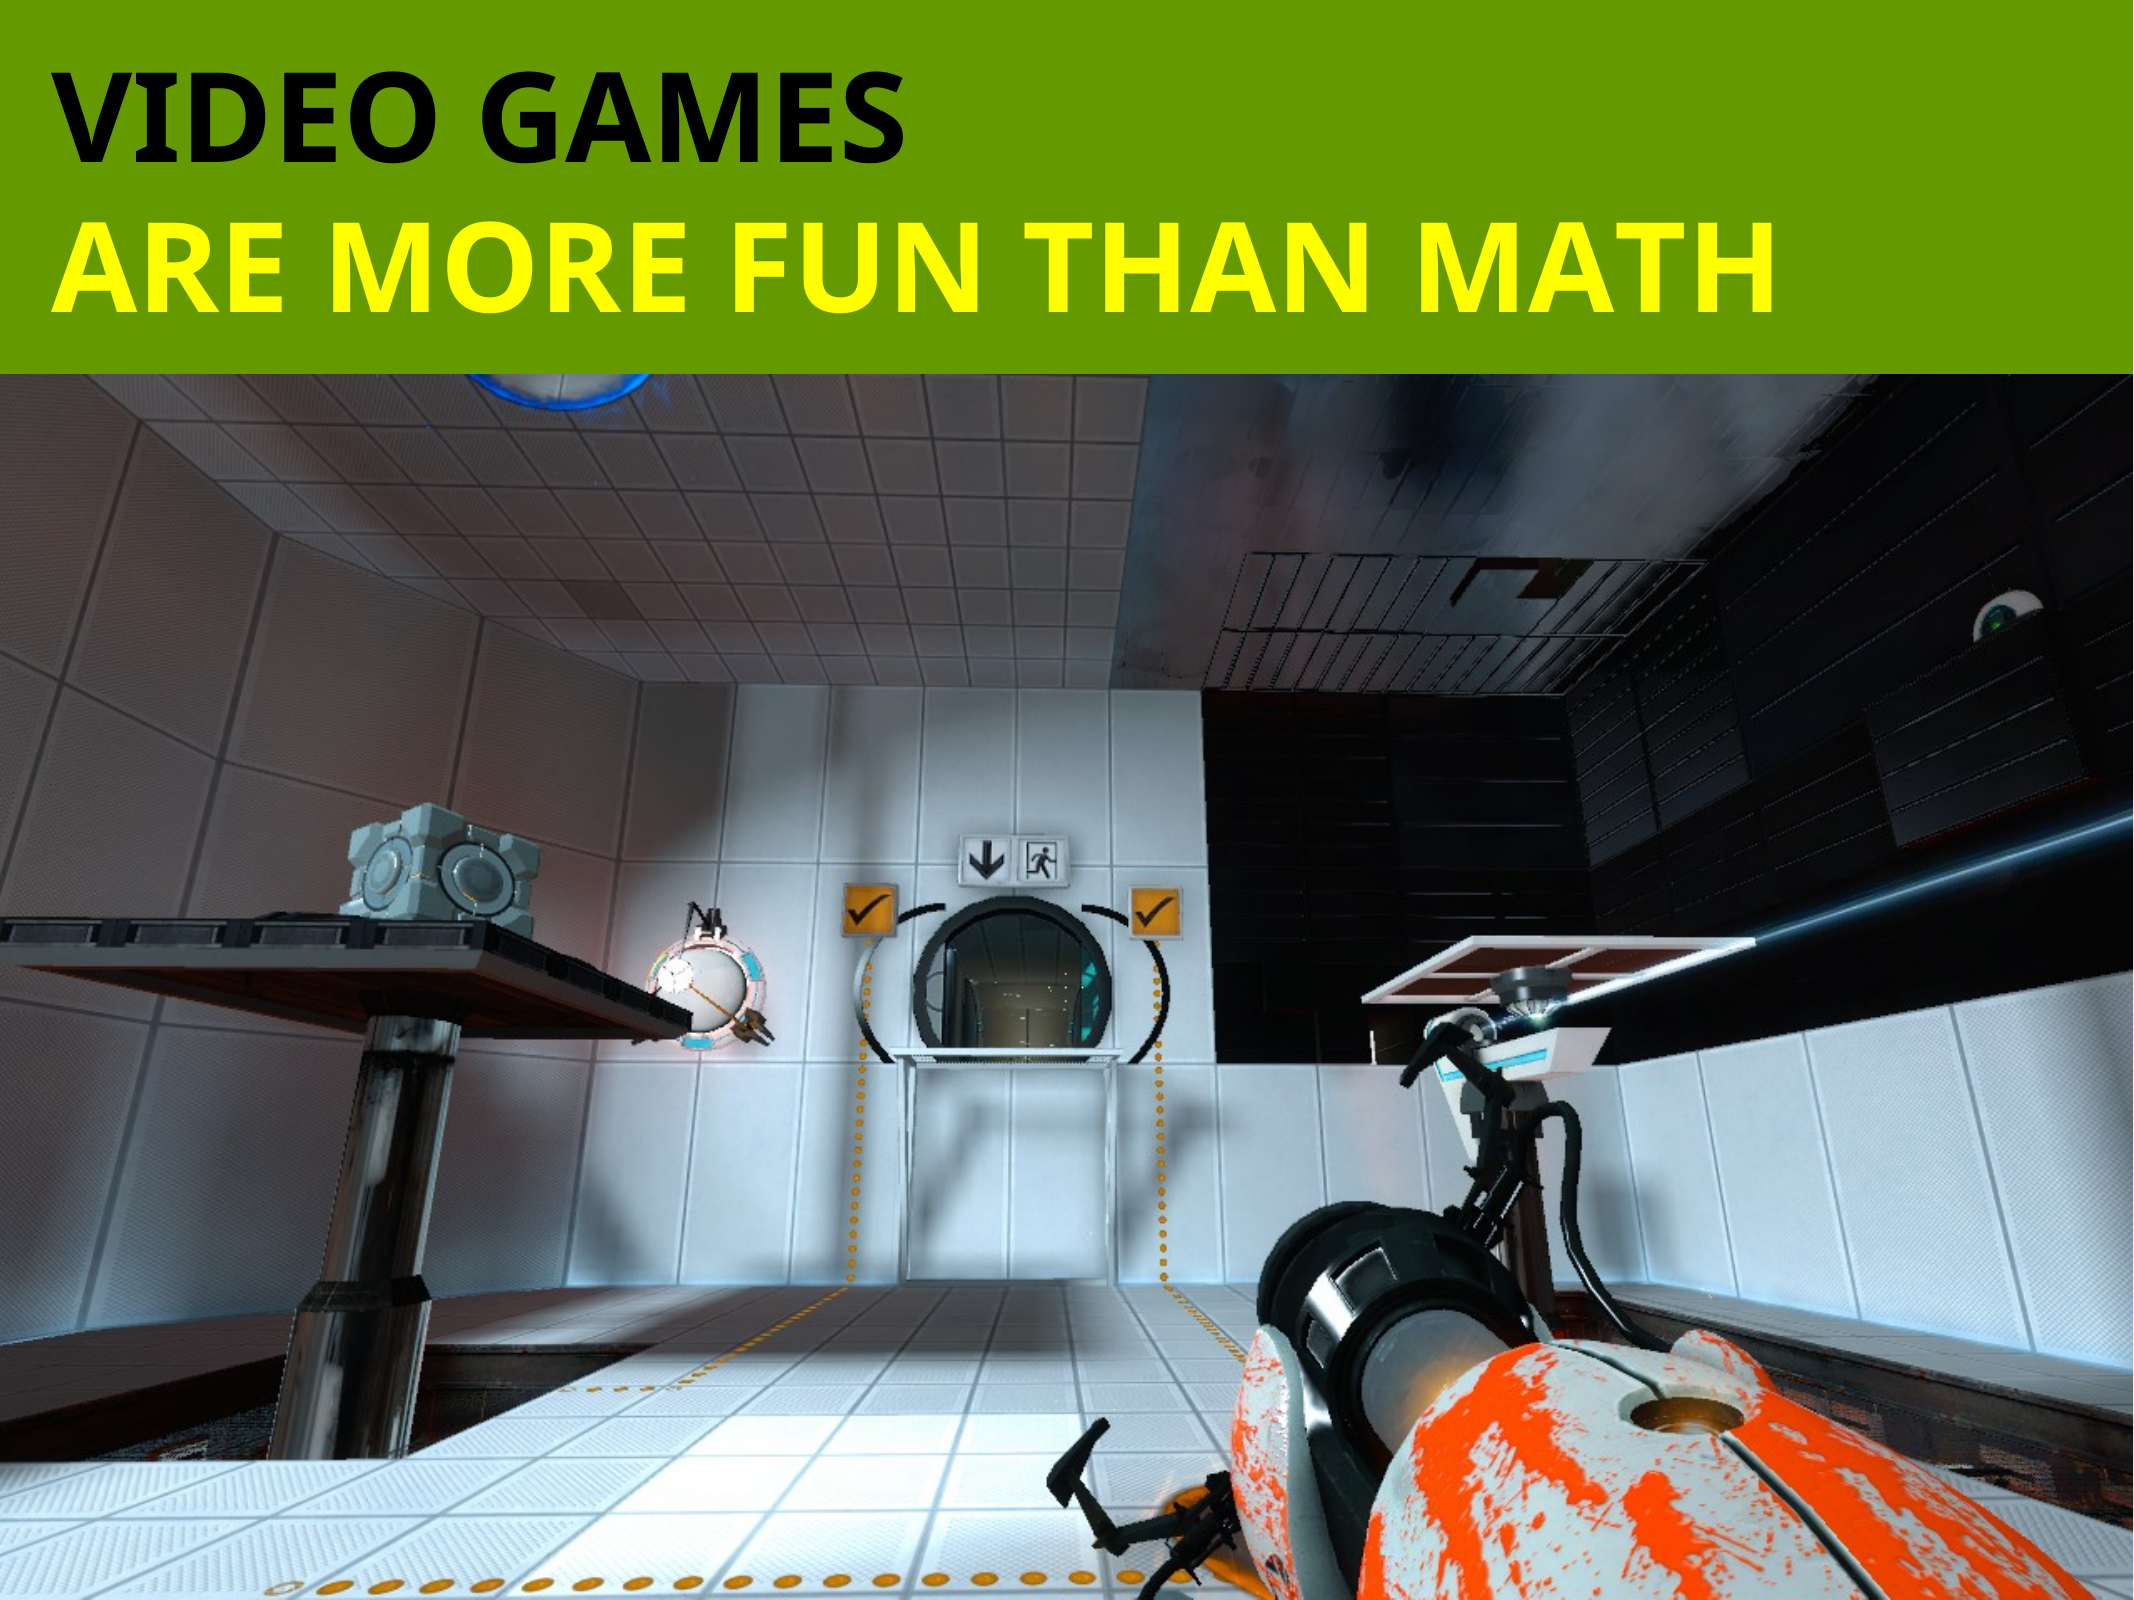

VIDEO GAMES
ARE MORE FUN THAN MATH